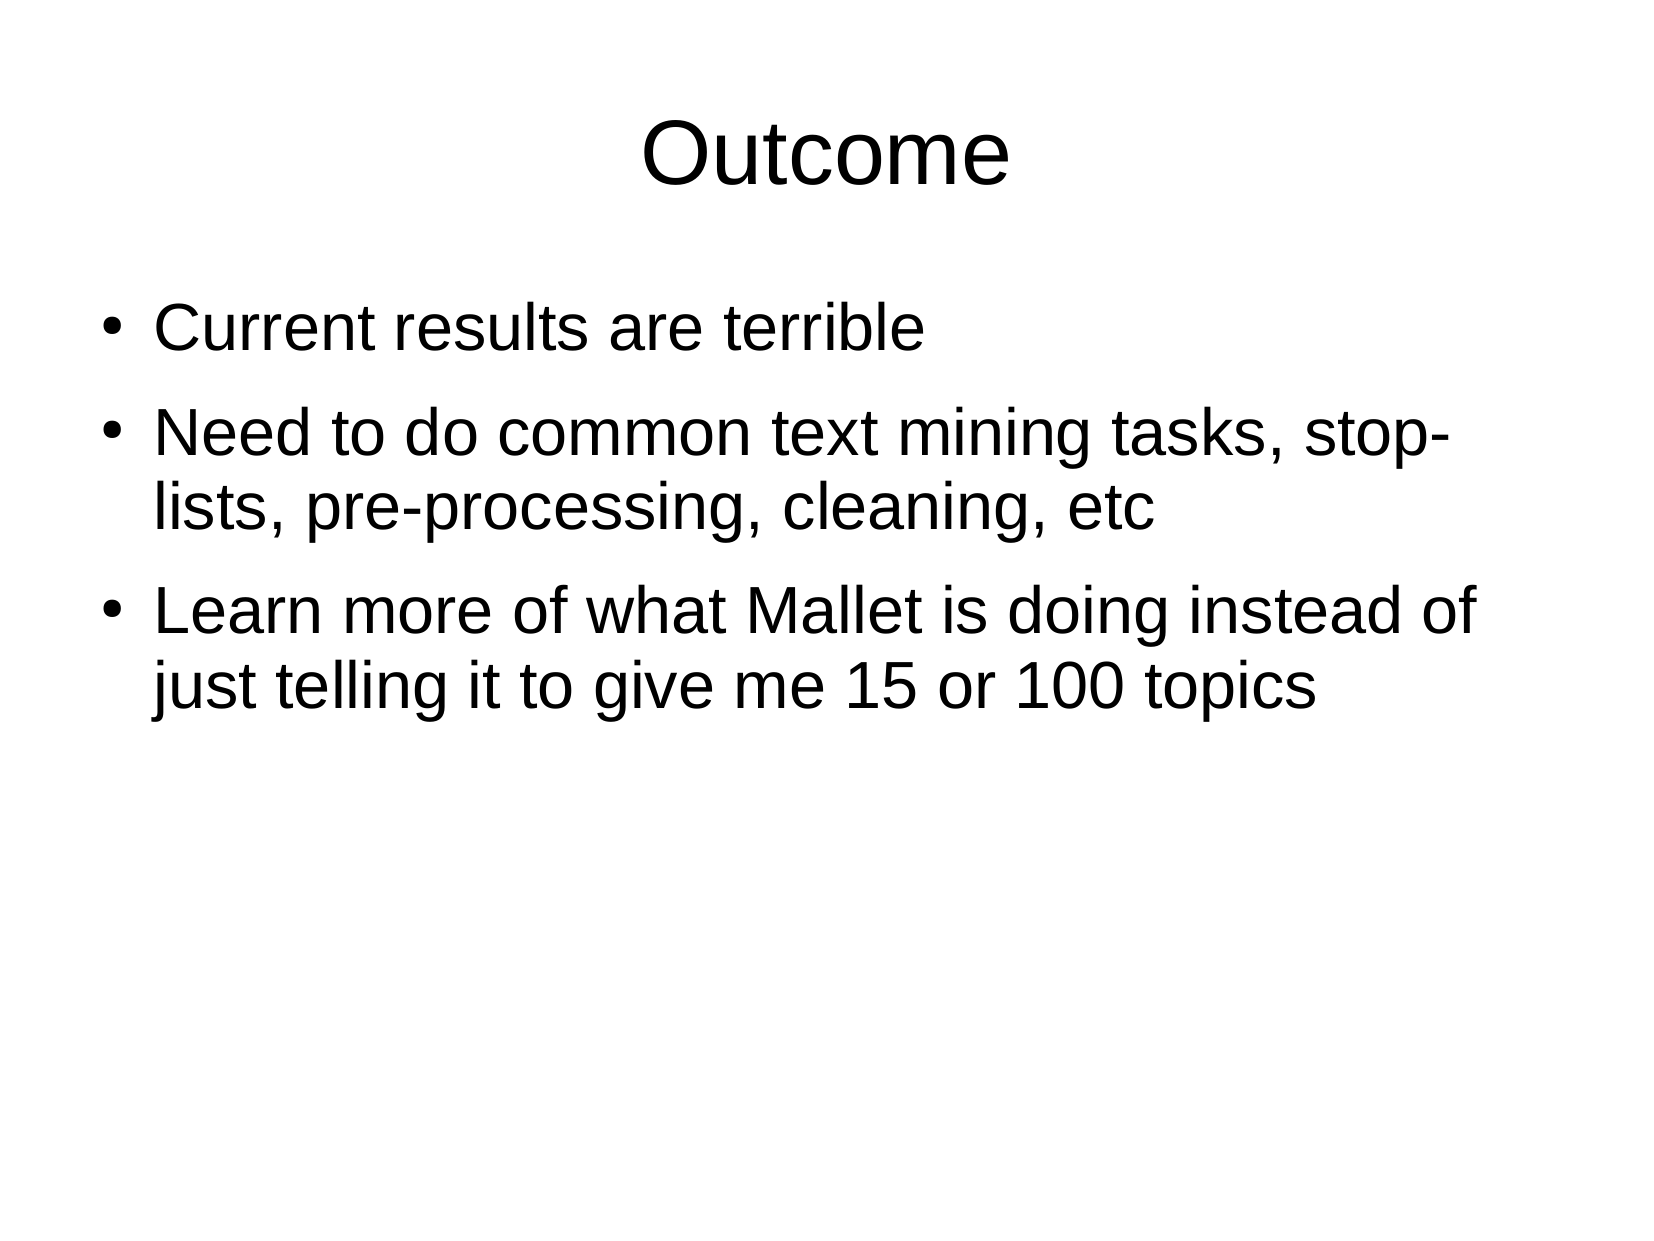

# Outcome
Current results are terrible
Need to do common text mining tasks, stop-lists, pre-processing, cleaning, etc
Learn more of what Mallet is doing instead of just telling it to give me 15 or 100 topics